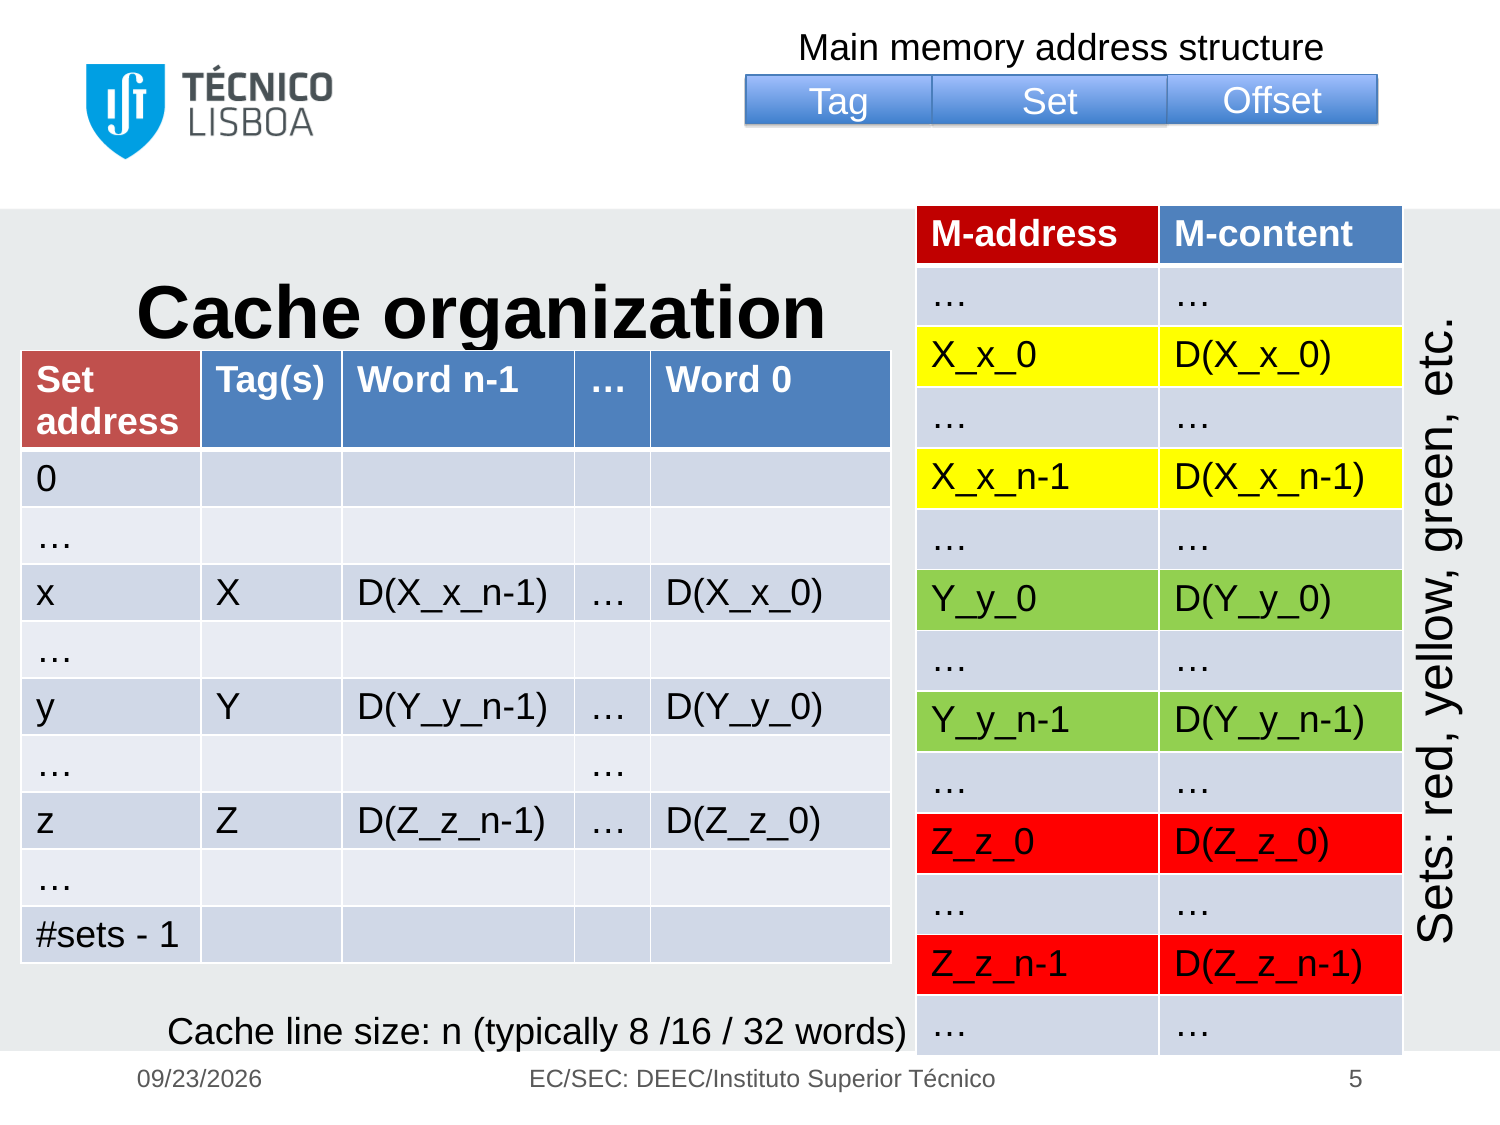

Main memory address structure
Offset
Tag
Set
| M-address | M-content |
| --- | --- |
| … | … |
| X\_x\_0 | D(X\_x\_0) |
| … | … |
| X\_x\_n-1 | D(X\_x\_n-1) |
| … | … |
| Y\_y\_0 | D(Y\_y\_0) |
| … | … |
| Y\_y\_n-1 | D(Y\_y\_n-1) |
| … | … |
| Z\_z\_0 | D(Z\_z\_0) |
| … | … |
| Z\_z\_n-1 | D(Z\_z\_n-1) |
| … | … |
# Cache organization
| Set address | Tag(s) | Word n-1 | … | Word 0 |
| --- | --- | --- | --- | --- |
| 0 | | | | |
| … | | | | |
| x | X | D(X\_x\_n-1) | … | D(X\_x\_0) |
| … | | | | |
| y | Y | D(Y\_y\_n-1) | … | D(Y\_y\_0) |
| … | | | … | |
| z | Z | D(Z\_z\_n-1) | … | D(Z\_z\_0) |
| … | | | | |
| #sets - 1 | | | | |
Sets: red, yellow, green, etc.
Cache line size: n (typically 8 /16 / 32 words)
EC/SEC: DEEC/Instituto Superior Técnico
3